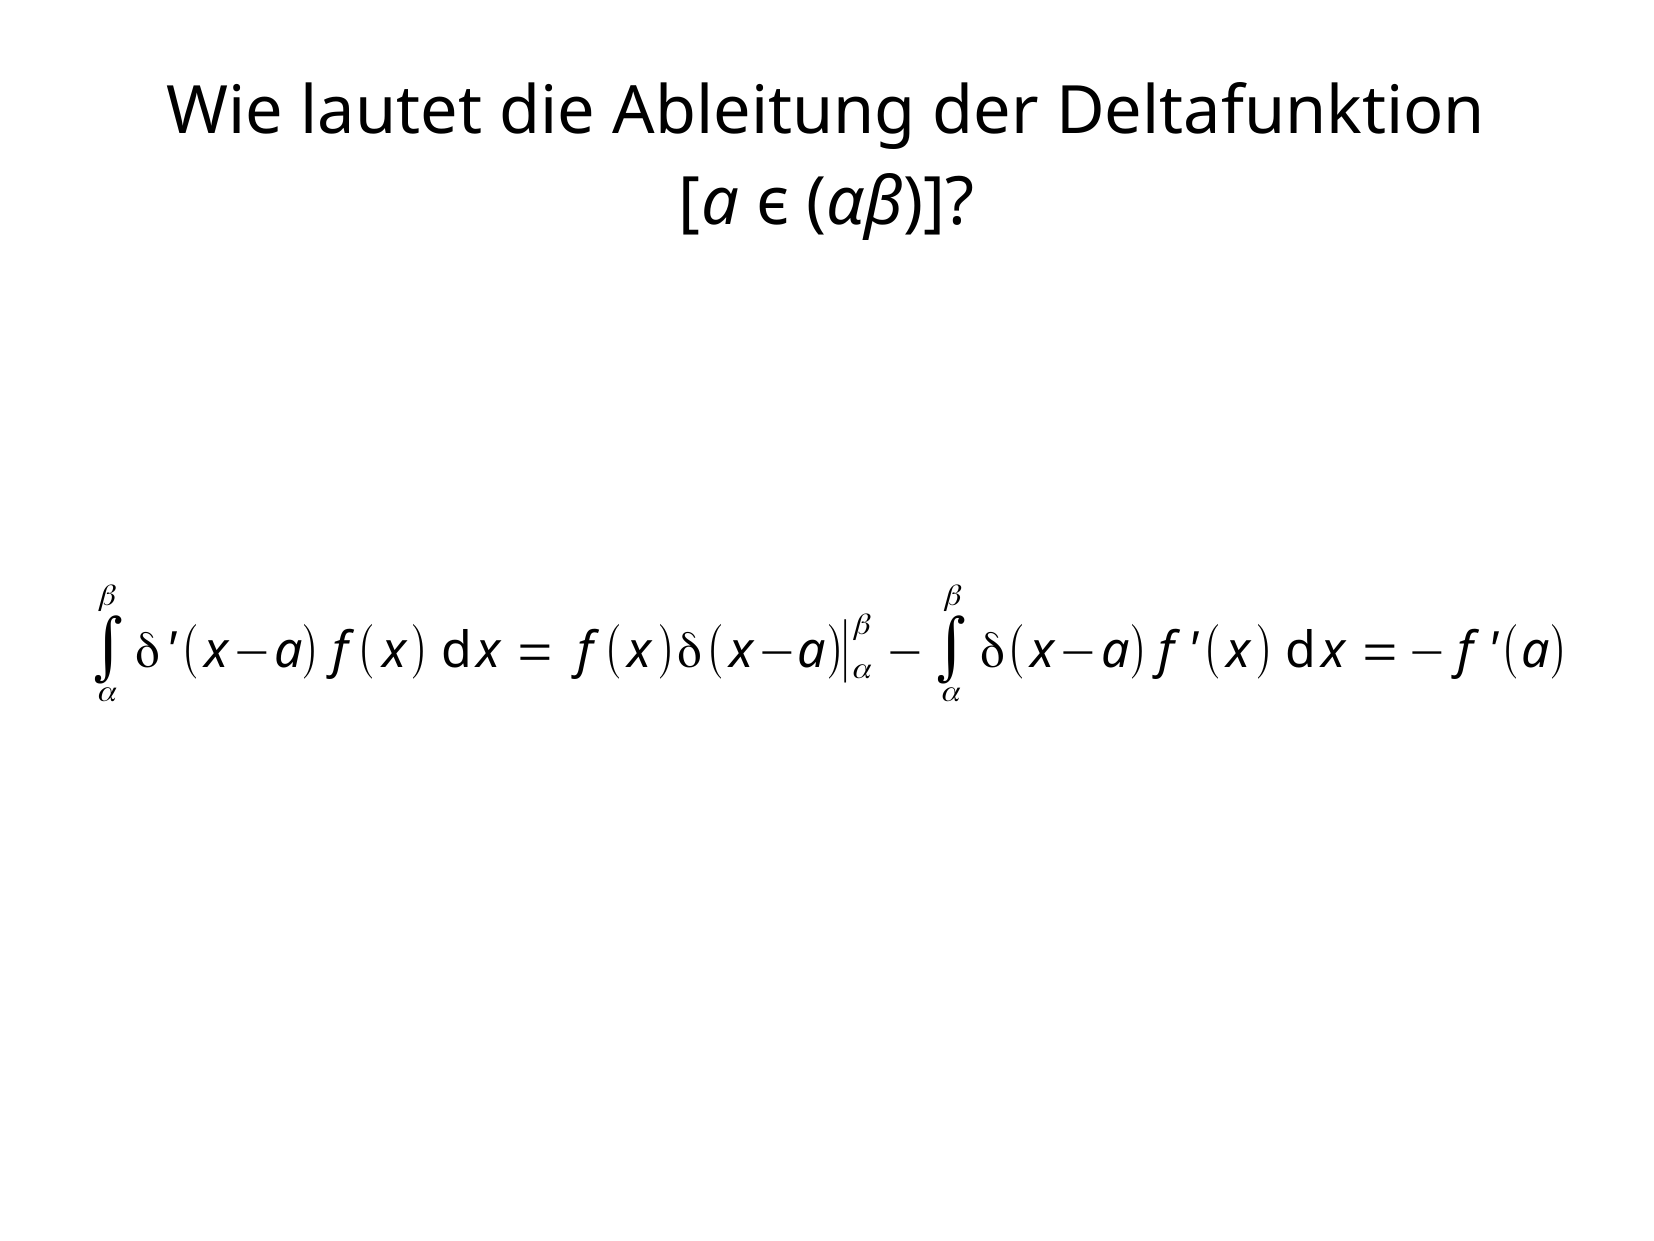

# Wie lautet die Ableitung der Deltafunktion [a ϵ (αβ)]?